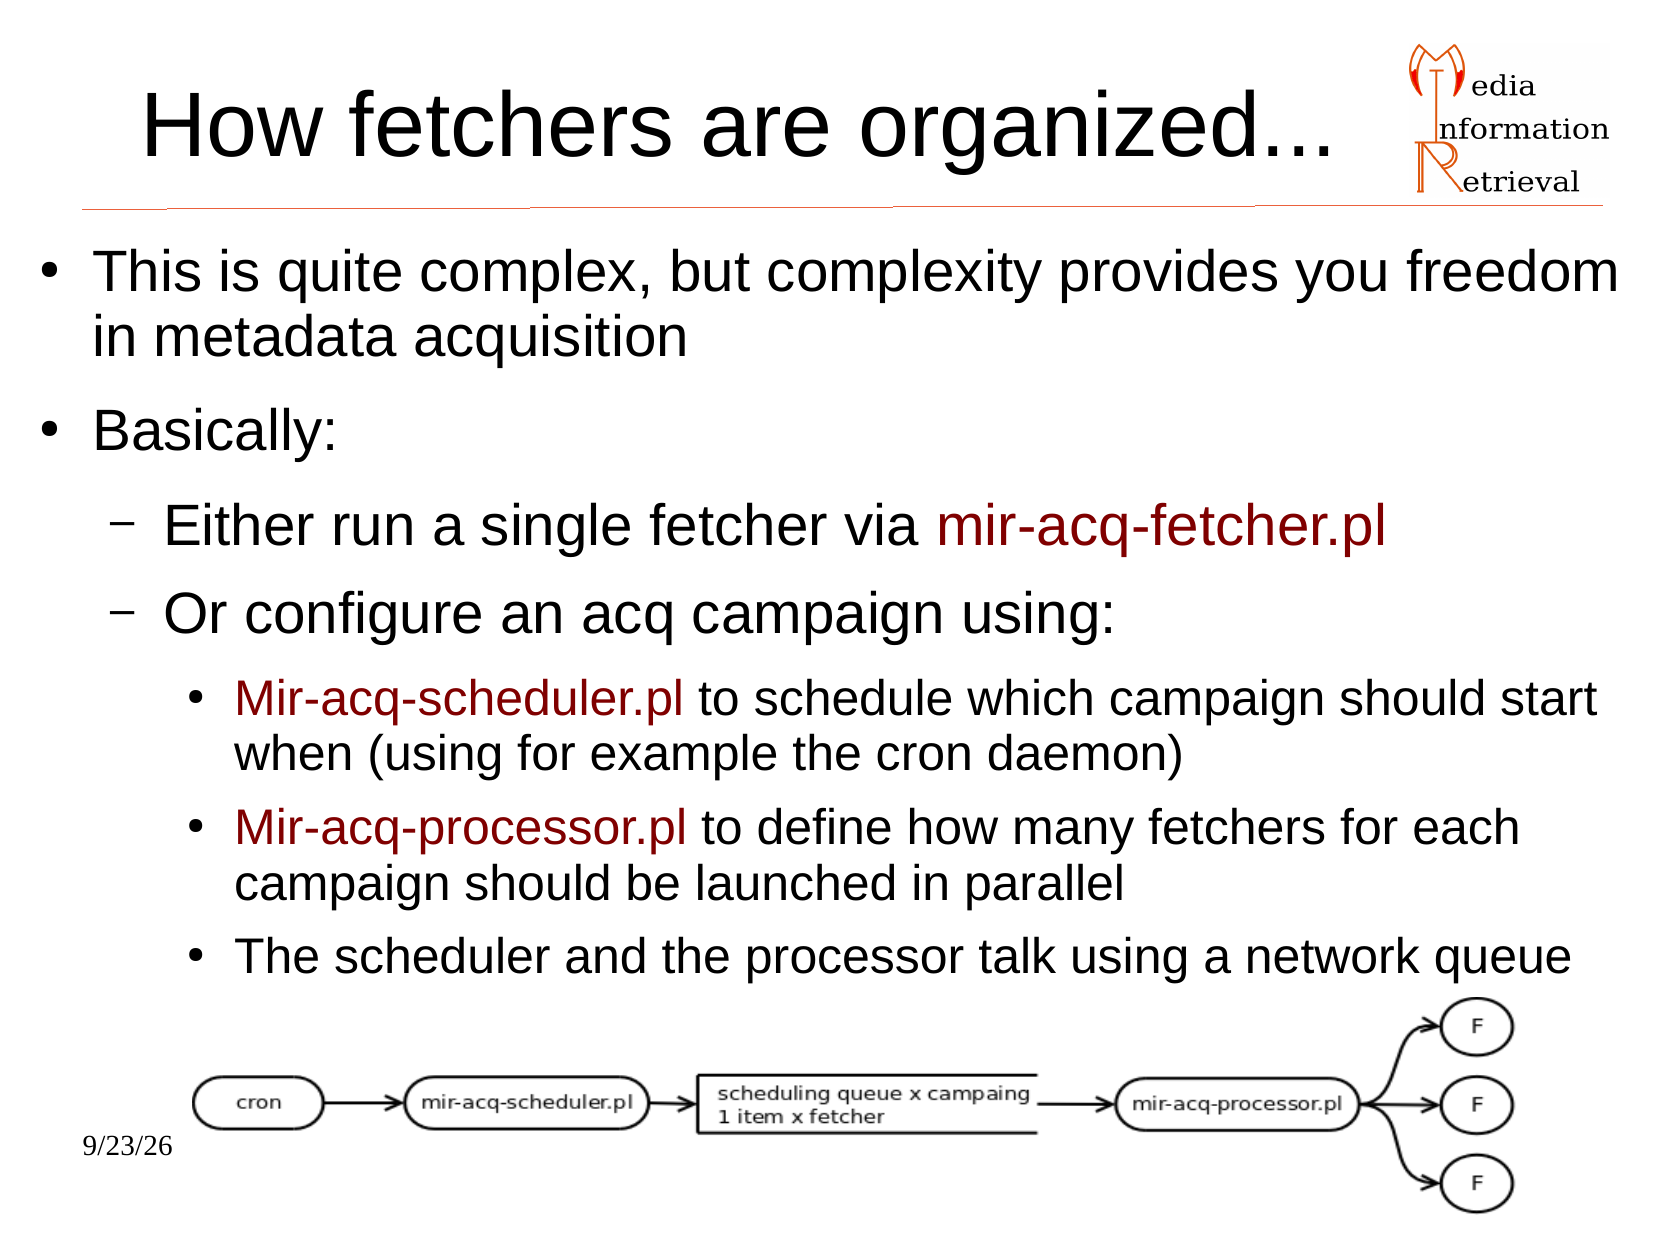

# How fetchers are organized...
This is quite complex, but complexity provides you freedom in metadata acquisition
Basically:
Either run a single fetcher via mir-acq-fetcher.pl
Or configure an acq campaign using:
Mir-acq-scheduler.pl to schedule which campaign should start when (using for example the cron daemon)
Mir-acq-processor.pl to define how many fetchers for each campaign should be launched in parallel
The scheduler and the processor talk using a network queue